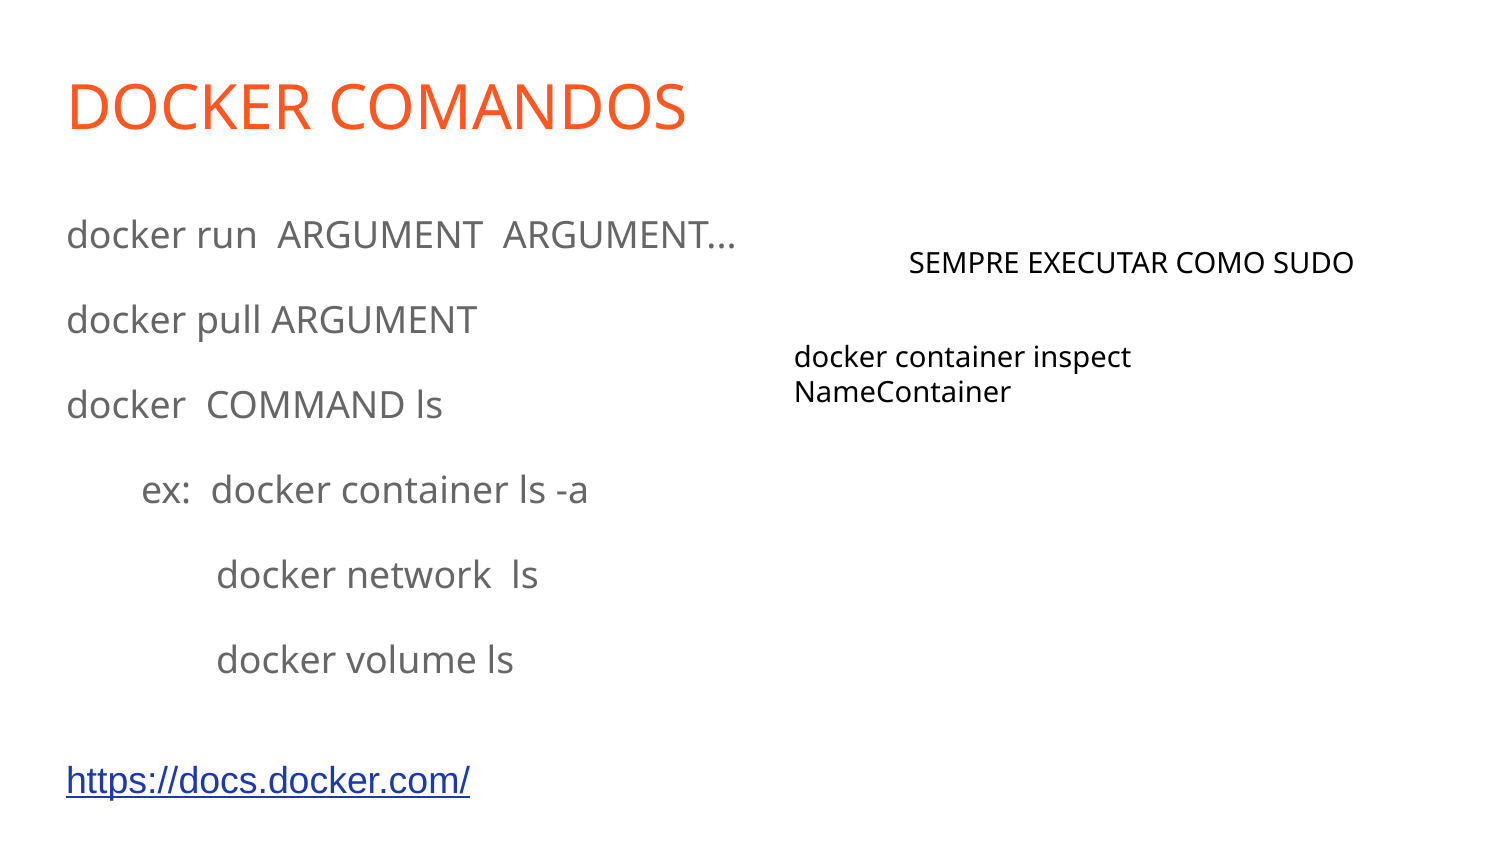

# DOCKER COMANDOS
docker run ARGUMENT ARGUMENT...
docker pull ARGUMENT
docker COMMAND ls
ex: docker container ls -a
		docker network ls
		docker volume ls
SEMPRE EXECUTAR COMO SUDO
docker container inspect NameContainer
https://docs.docker.com/